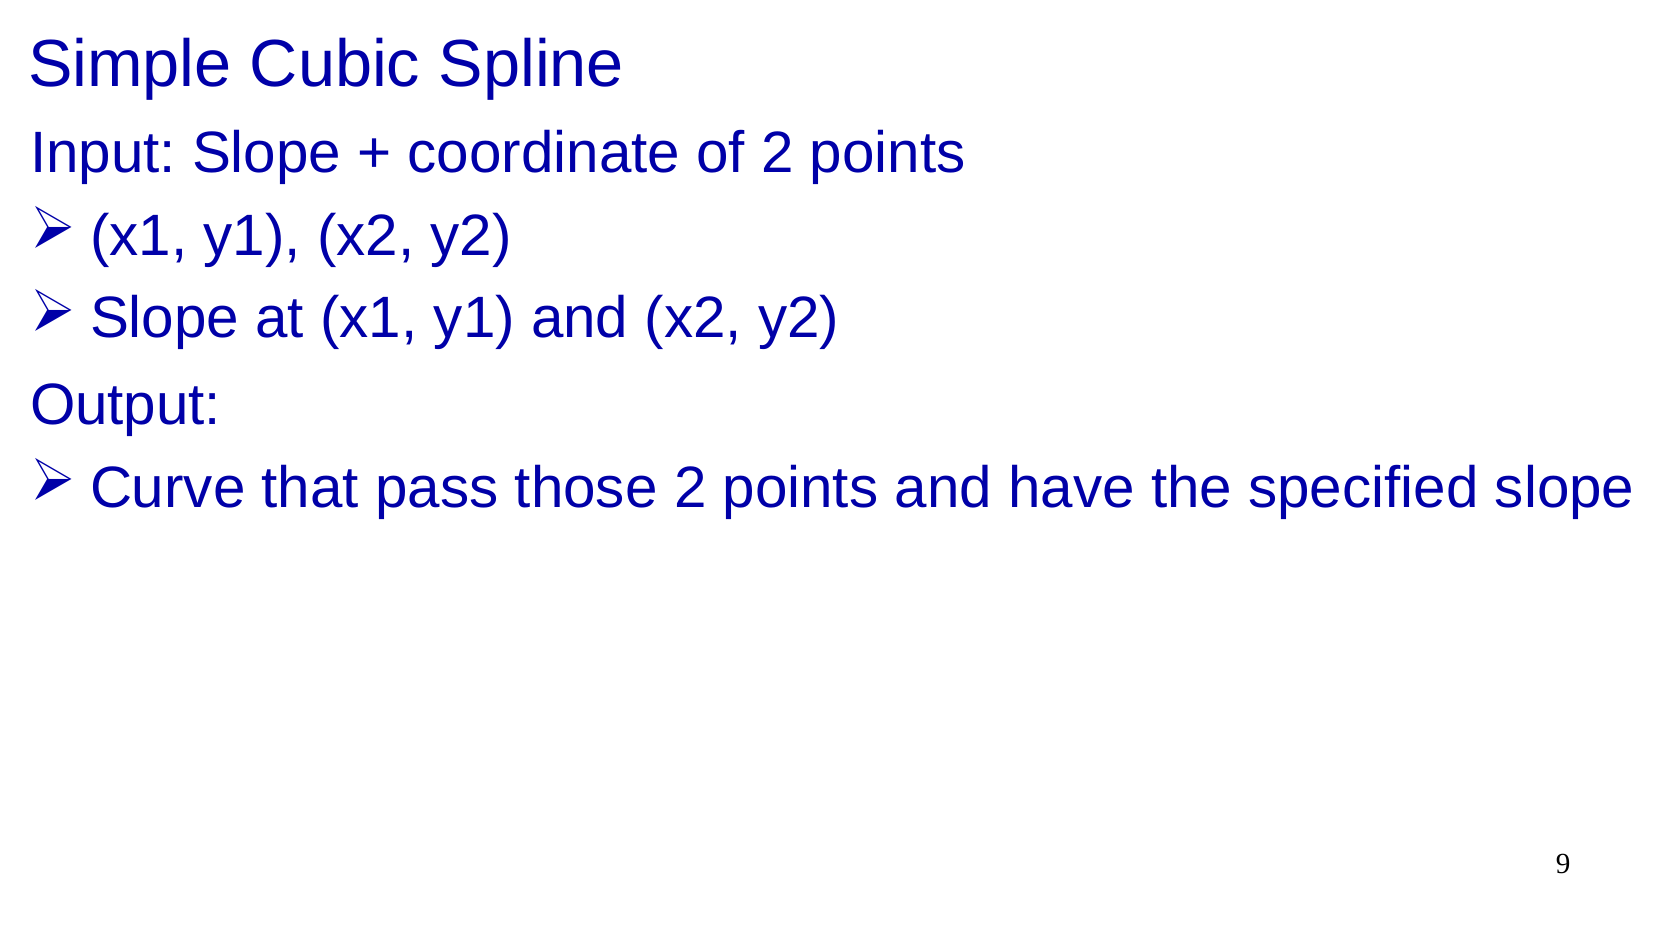

# Simple Cubic Spline
Input: Slope + coordinate of 2 points
(x1, y1), (x2, y2)
Slope at (x1, y1) and (x2, y2)
Output:
Curve that pass those 2 points and have the specified slope
9